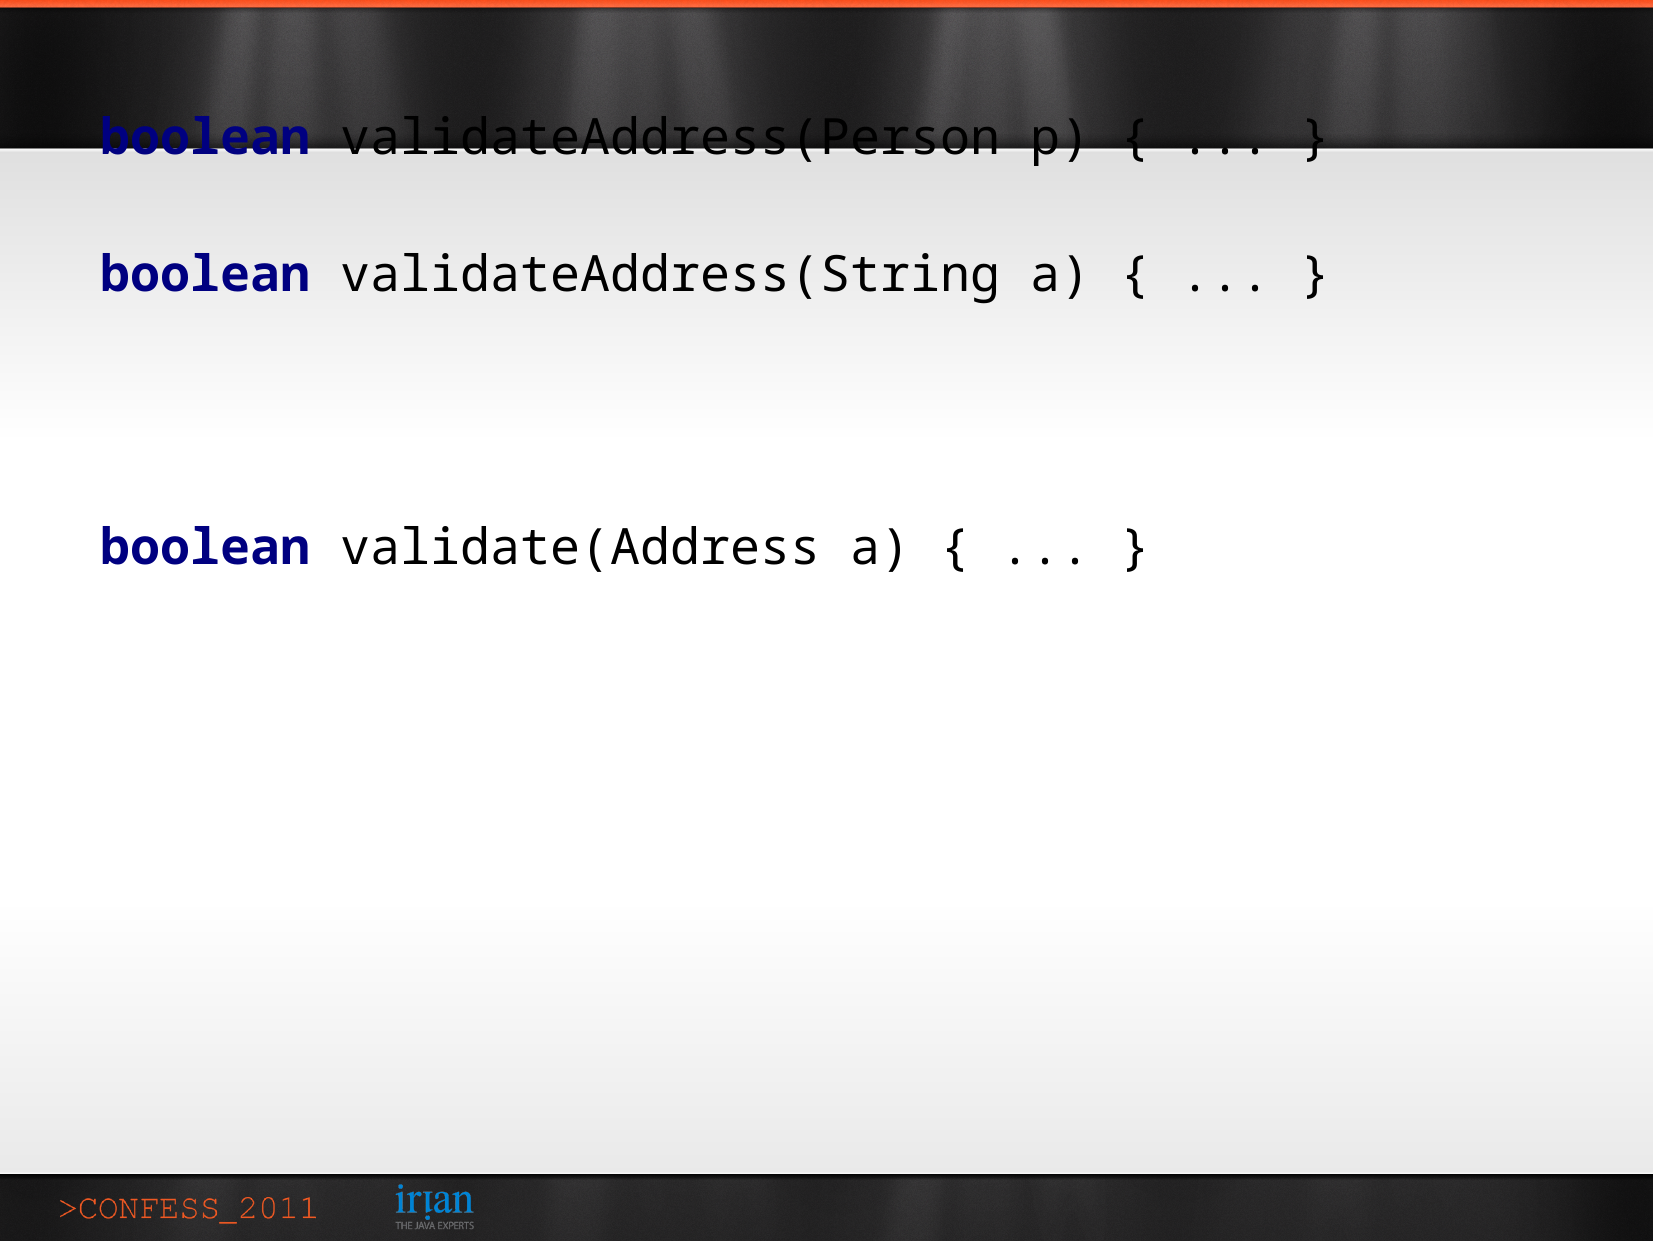

# boolean validateAddress(Person p) { ... }
boolean validateAddress(String a) { ... }
boolean validate(Address a) { ... }